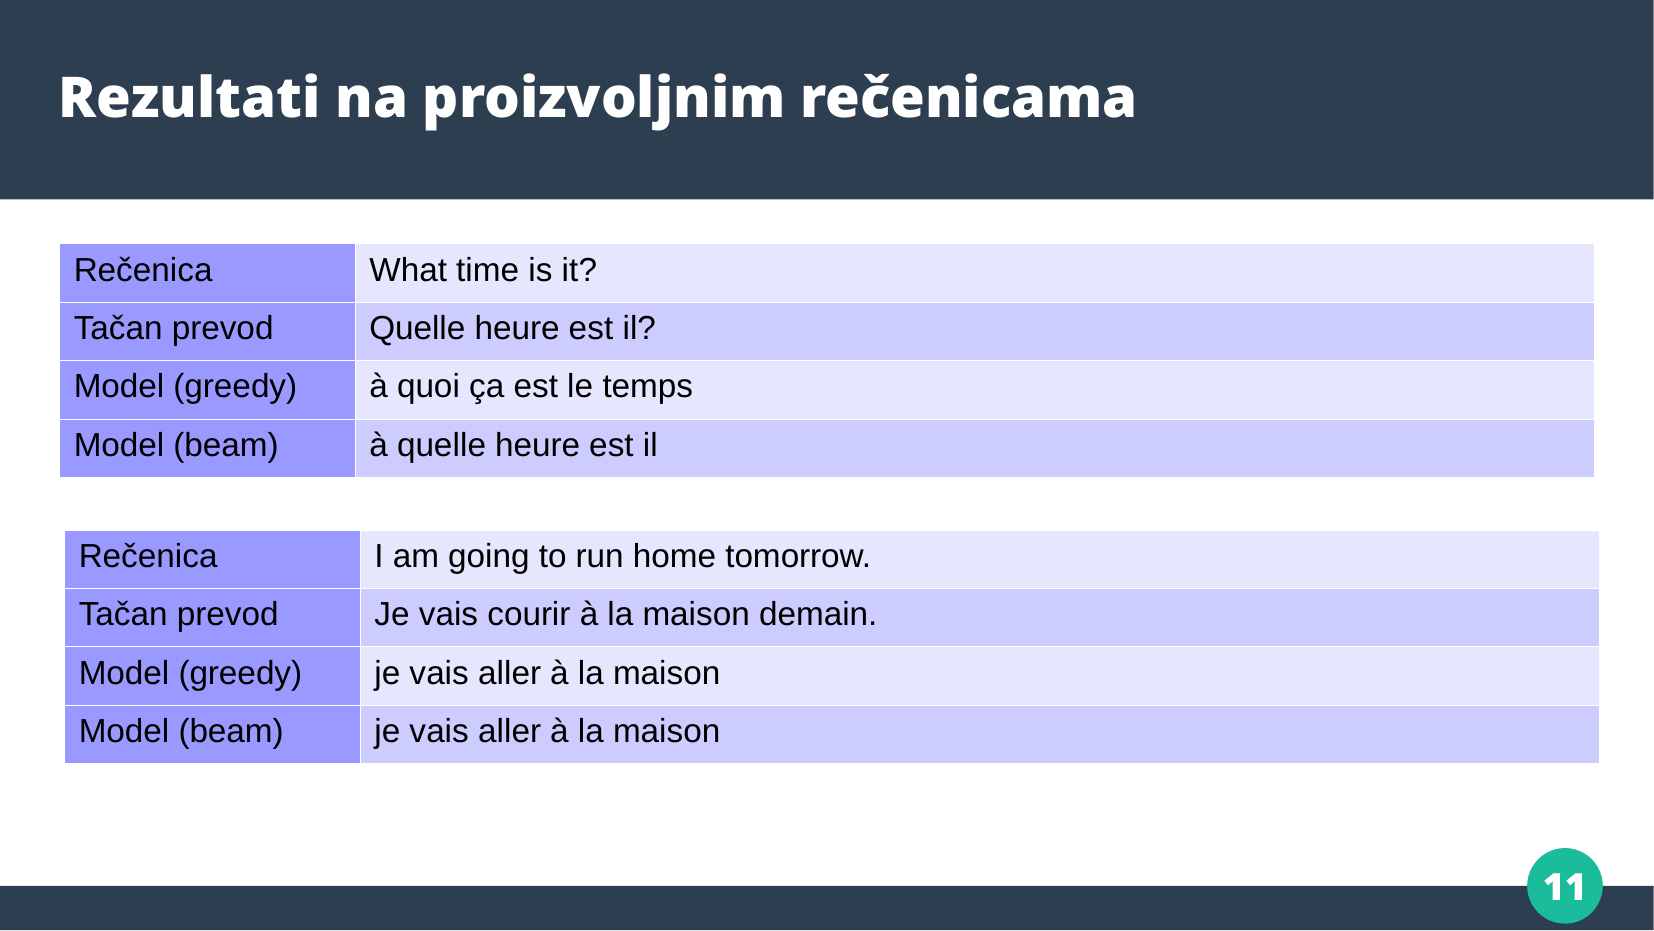

# Rezultati na proizvoljnim rečenicama
| Rečenica | What time is it? |
| --- | --- |
| Tačan prevod | Quelle heure est il? |
| Model (greedy) | à quoi ça est le temps |
| Model (beam) | à quelle heure est il |
| Rečenica | I am going to run home tomorrow. |
| --- | --- |
| Tačan prevod | Je vais courir à la maison demain. |
| Model (greedy) | je vais aller à la maison |
| Model (beam) | je vais aller à la maison |